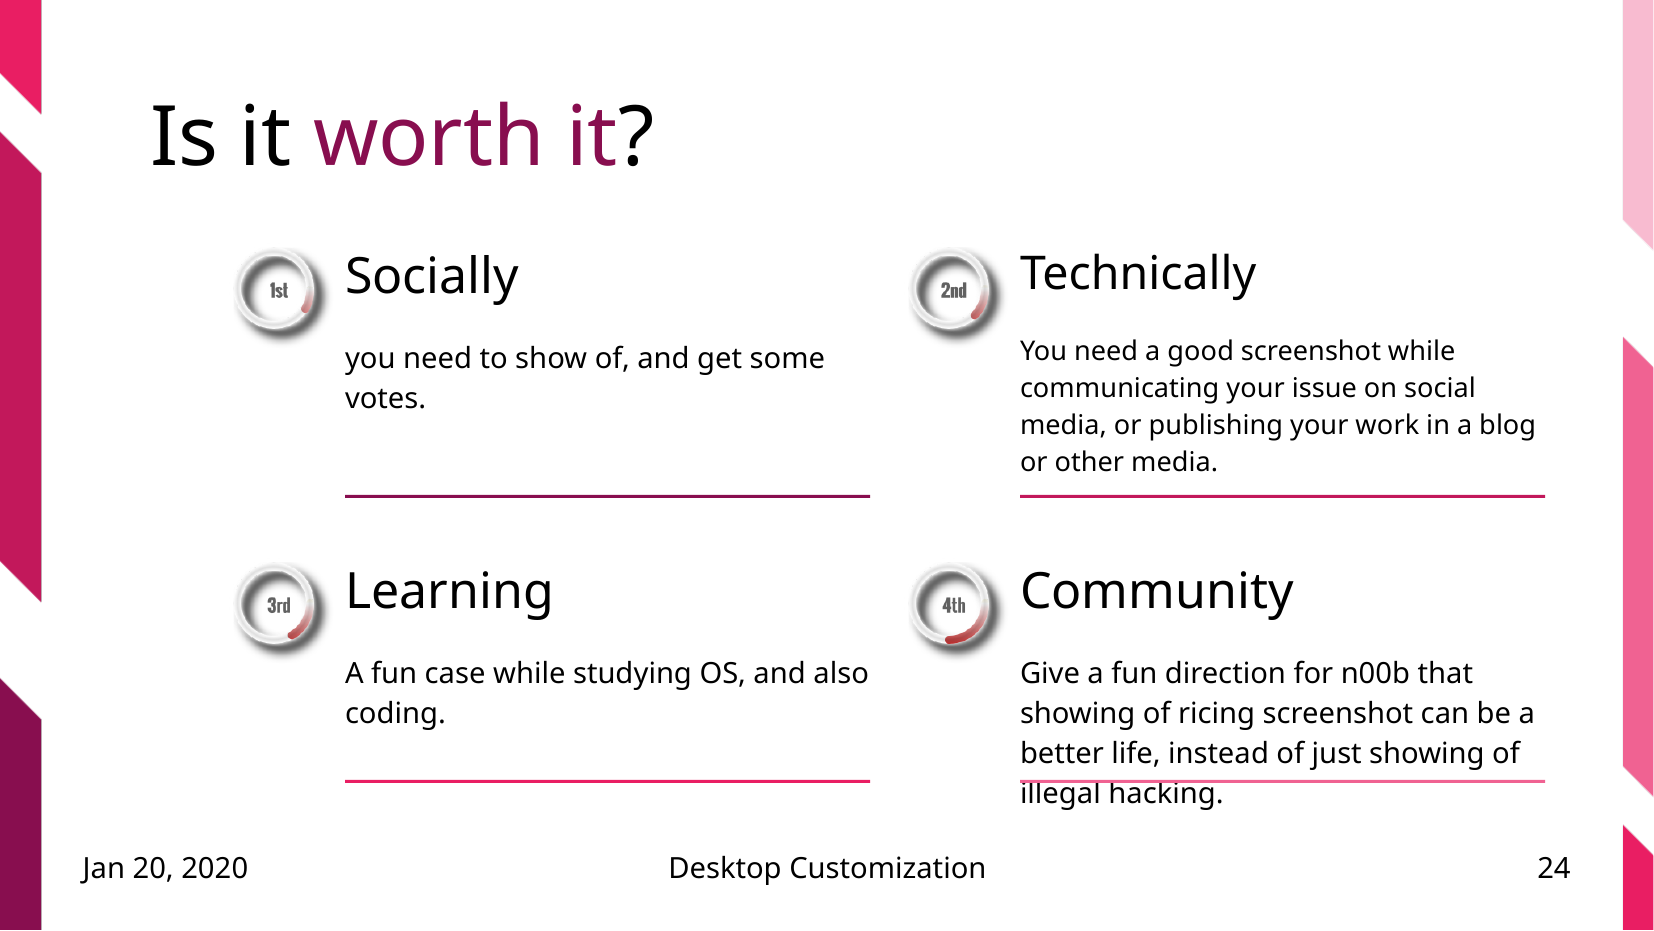

# Is it worth it?
Socially
you need to show of, and get some votes.
Technically
You need a good screenshot while communicating your issue on social media, or publishing your work in a blog or other media.
Learning
A fun case while studying OS, and also coding.
Community
Give a fun direction for n00b that showing of ricing screenshot can be a better life, instead of just showing of illegal hacking.
Jan 20, 2020
Desktop Customization
24